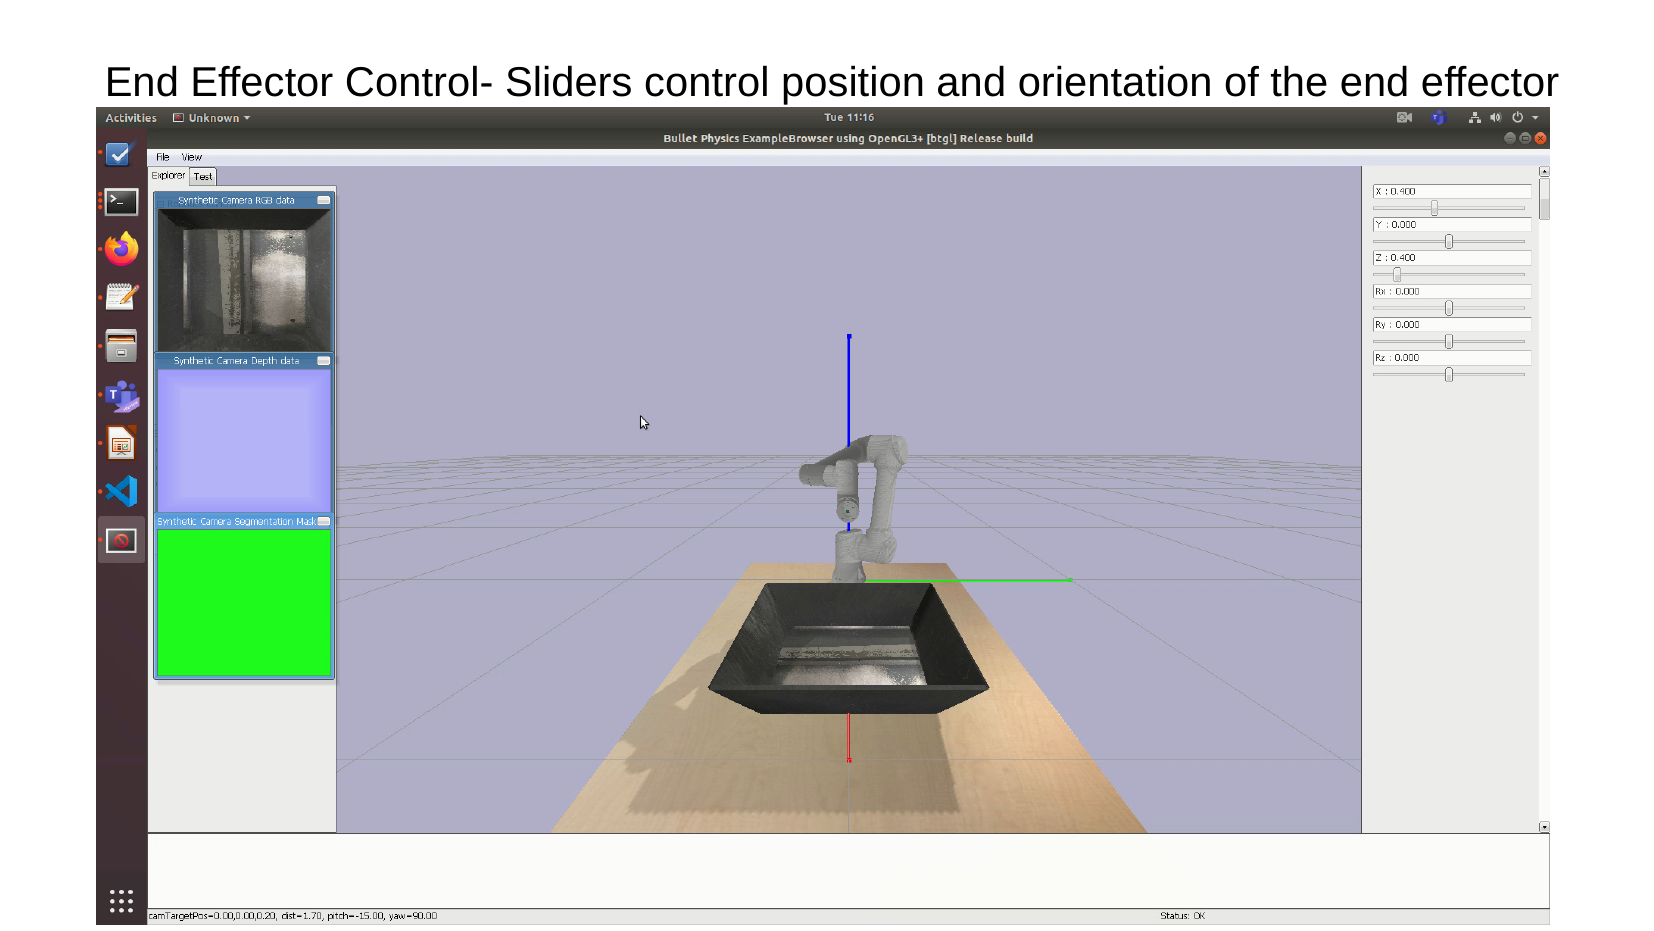

End Effector Control- Sliders control position and orientation of the end effector